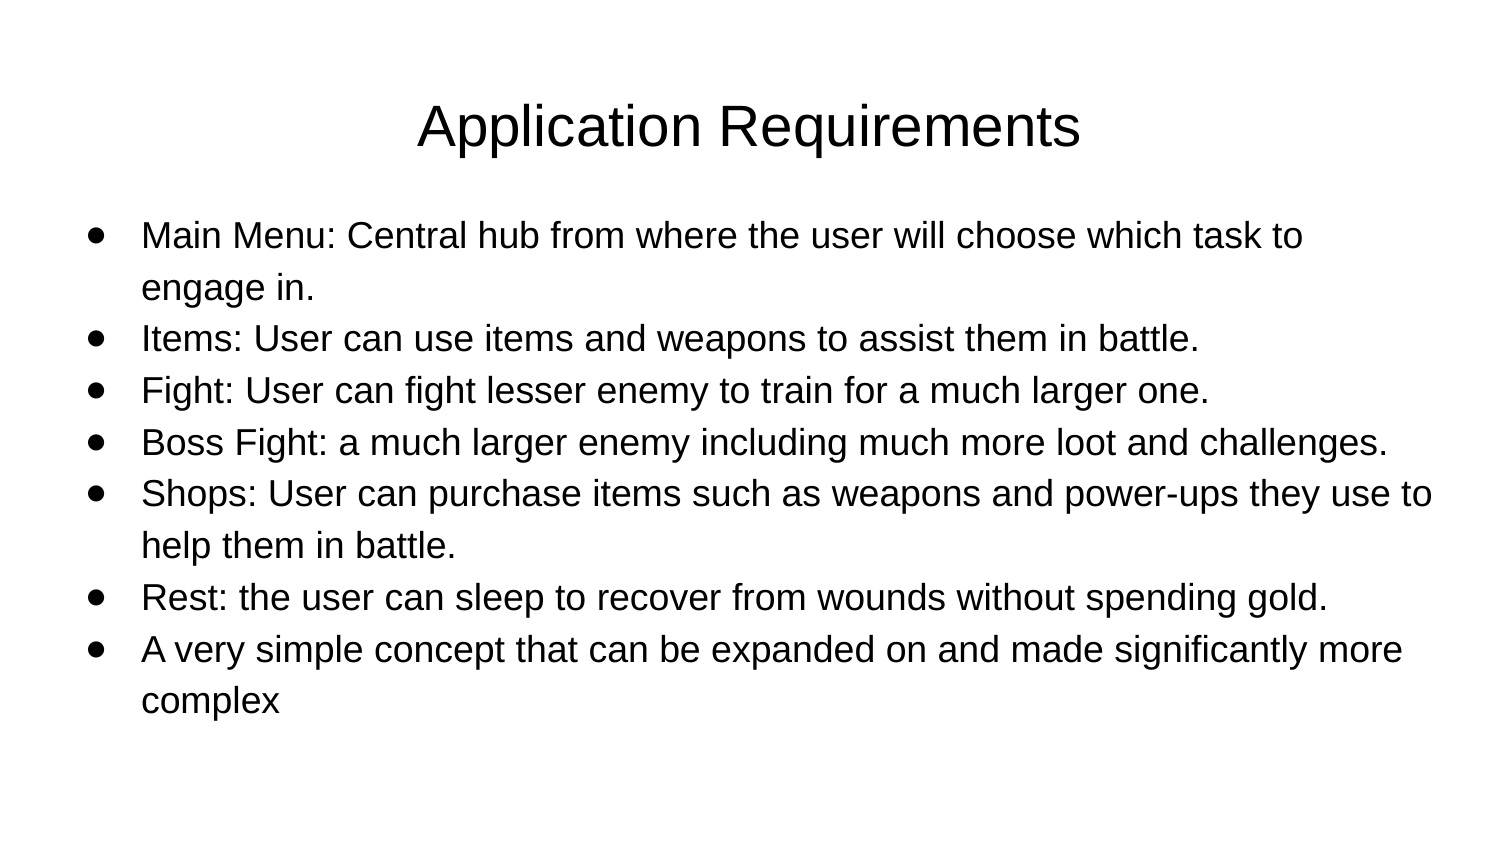

# Application Requirements
Main Menu: Central hub from where the user will choose which task to engage in.
Items: User can use items and weapons to assist them in battle.
Fight: User can fight lesser enemy to train for a much larger one.
Boss Fight: a much larger enemy including much more loot and challenges.
Shops: User can purchase items such as weapons and power-ups they use to help them in battle.
Rest: the user can sleep to recover from wounds without spending gold.
A very simple concept that can be expanded on and made significantly more complex